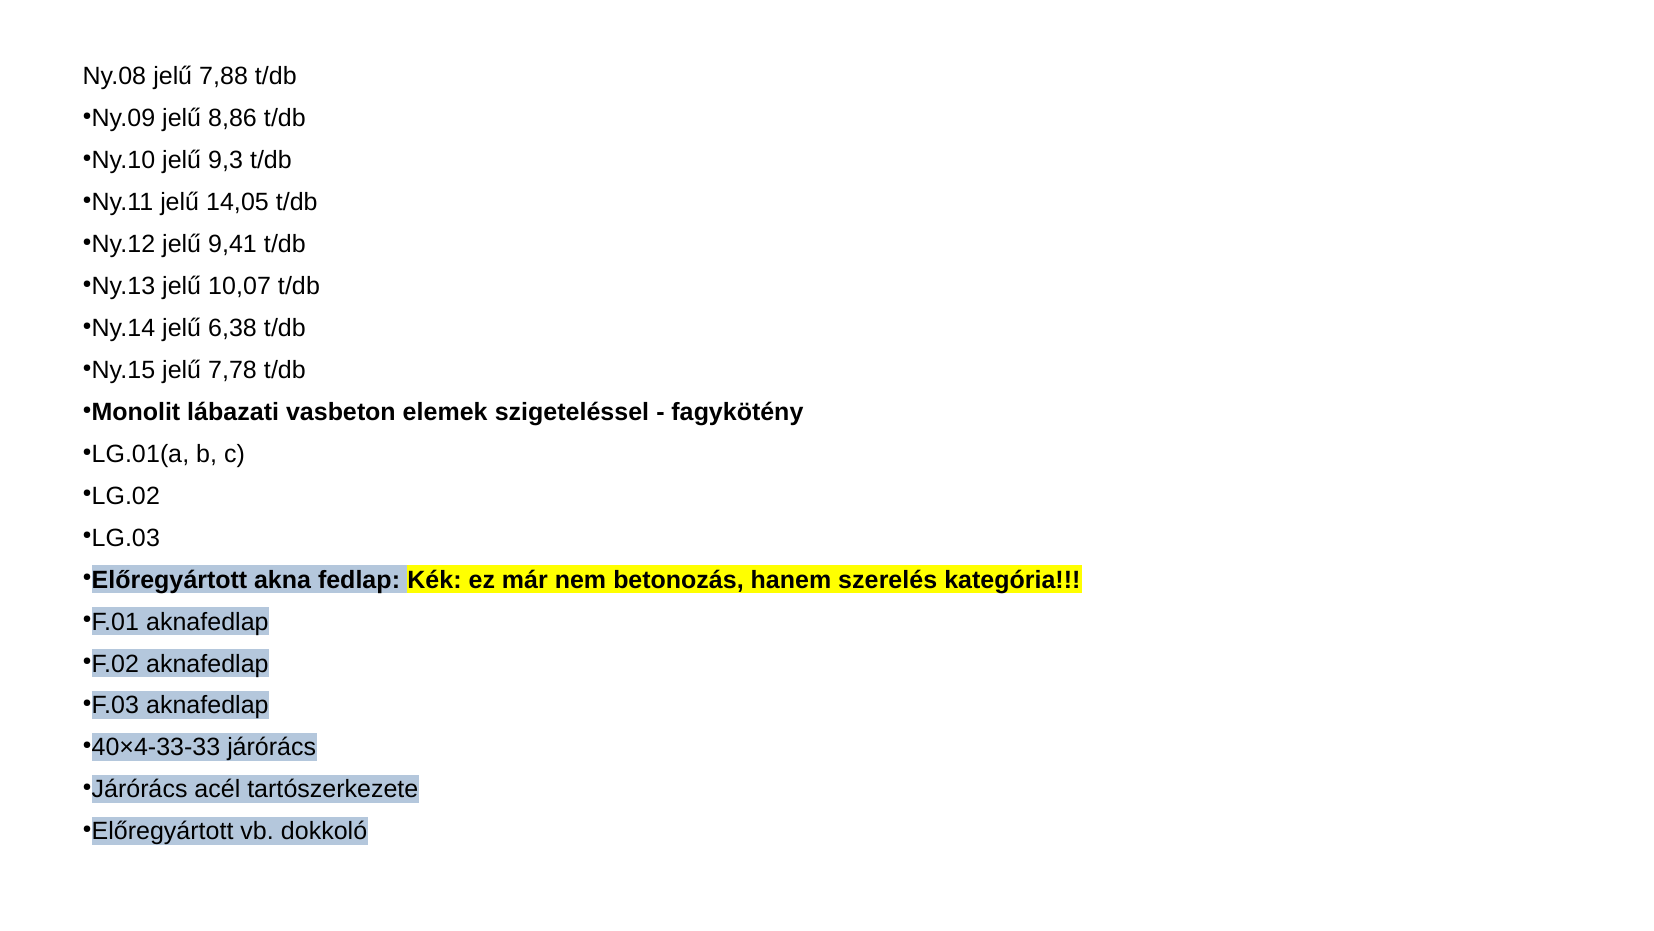

# Ny.08 jelű 7,88 t/db
Ny.09 jelű 8,86 t/db
Ny.10 jelű 9,3 t/db
Ny.11 jelű 14,05 t/db
Ny.12 jelű 9,41 t/db
Ny.13 jelű 10,07 t/db
Ny.14 jelű 6,38 t/db
Ny.15 jelű 7,78 t/db
Monolit lábazati vasbeton elemek szigeteléssel - fagykötény
LG.01(a, b, c)
LG.02
LG.03
Előregyártott akna fedlap: Kék: ez már nem betonozás, hanem szerelés kategória!!!
F.01 aknafedlap
F.02 aknafedlap
F.03 aknafedlap
40×4-33-33 járórács
Járórács acél tartószerkezete
Előregyártott vb. dokkoló